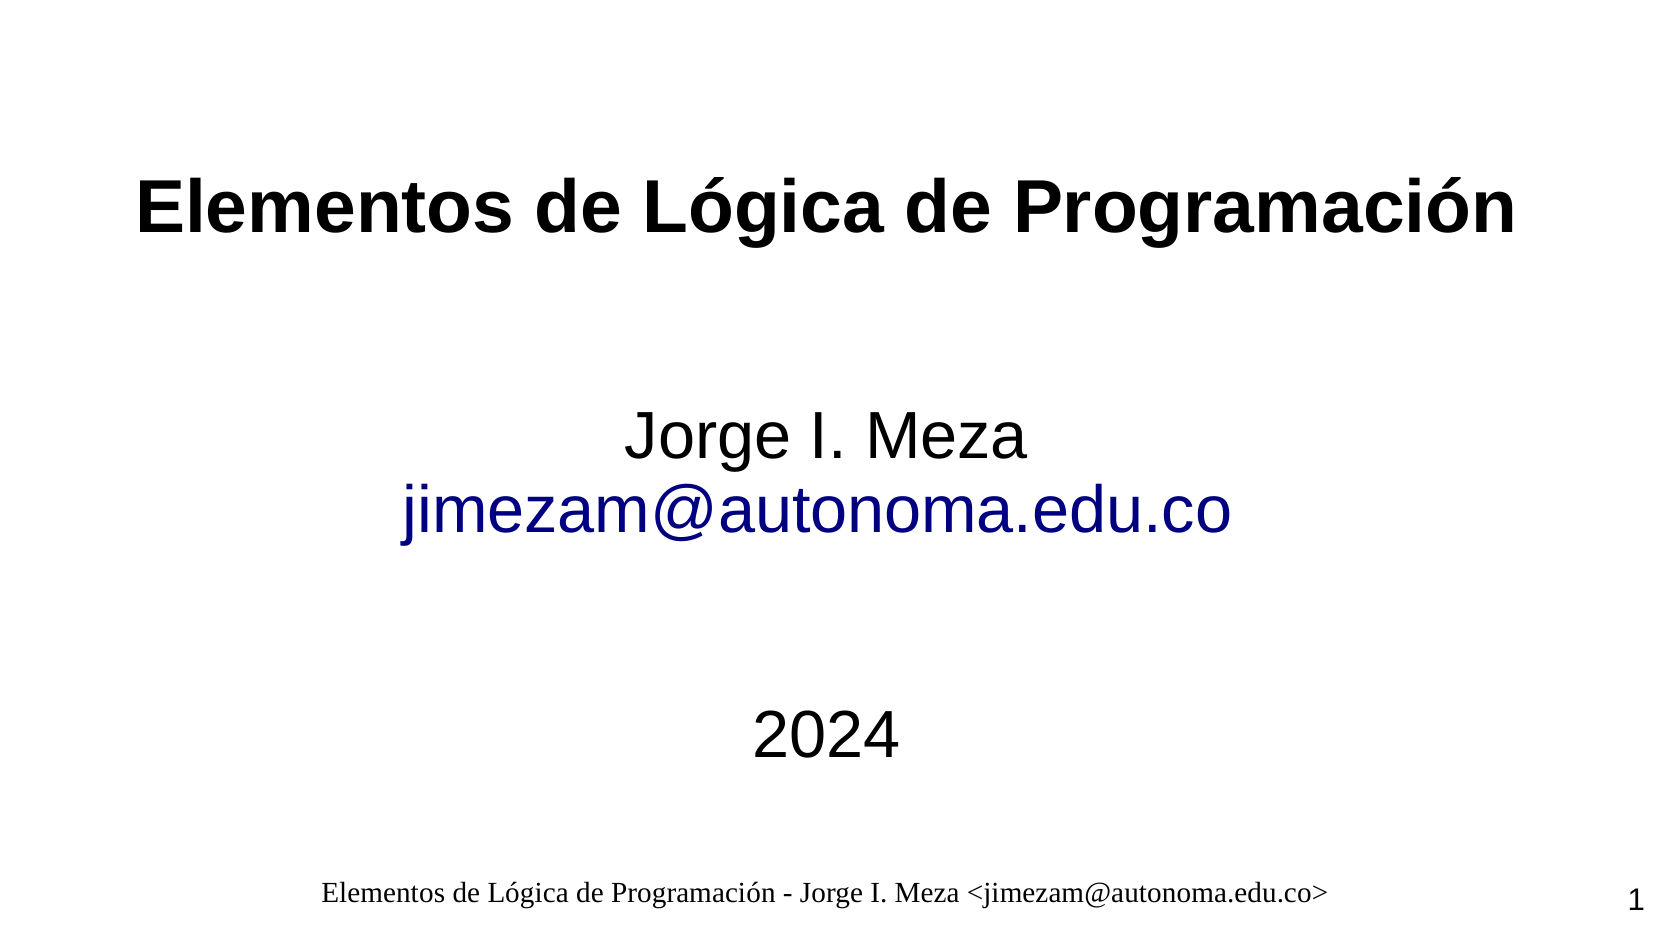

# Elementos de Lógica de Programación
Jorge I. Meza
jimezam@autonoma.edu.co
2024
Elementos de Lógica de Programación - Jorge I. Meza <jimezam@autonoma.edu.co>